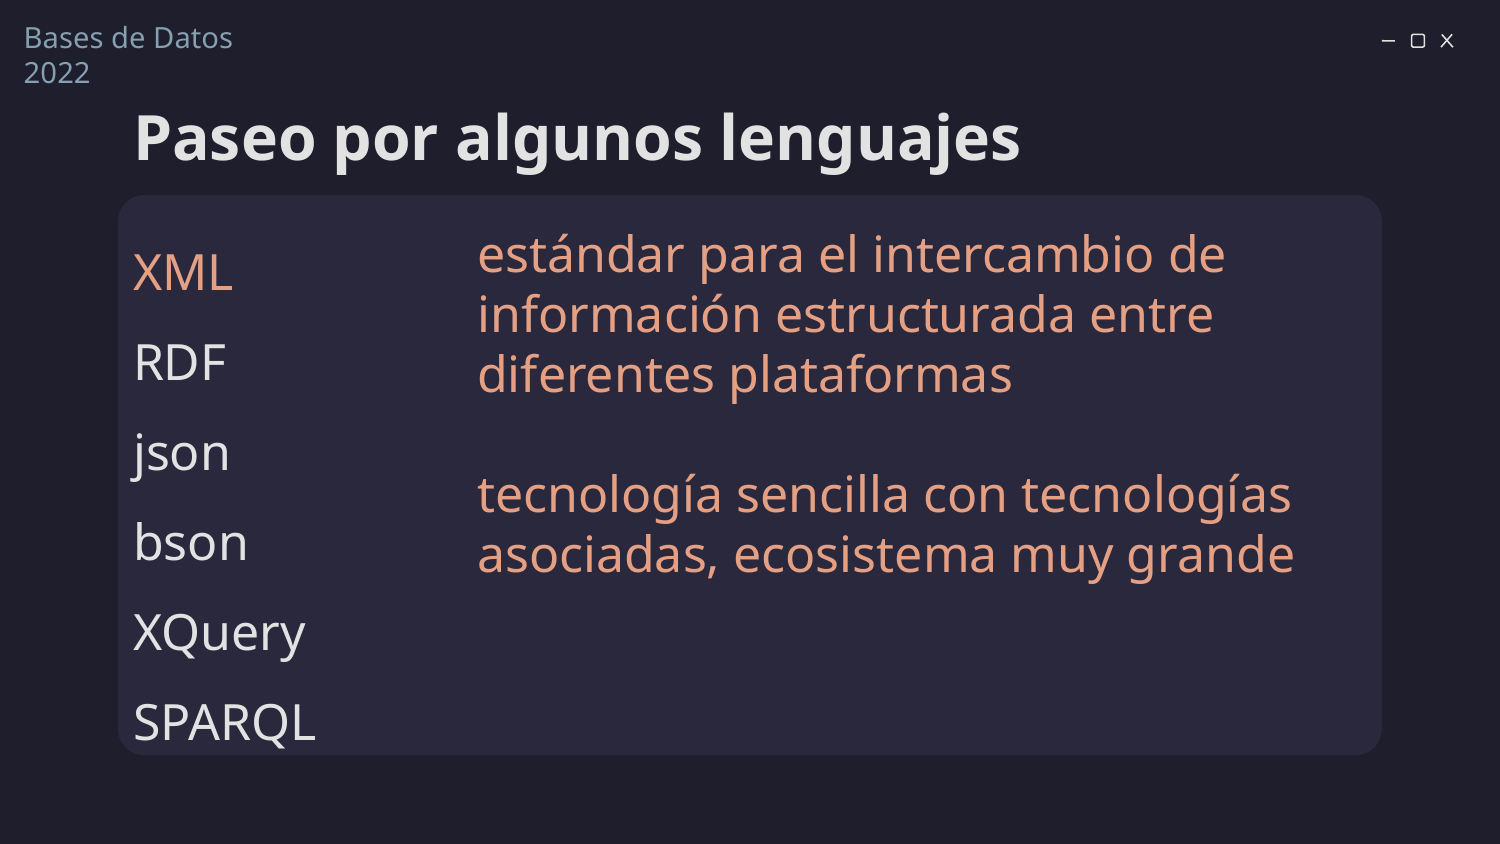

# Paseo por algunos lenguajes
XML
RDF
json
bson
XQuery
SPARQL
estándar para el intercambio de información estructurada entre diferentes plataformas
tecnología sencilla con tecnologías asociadas, ecosistema muy grande